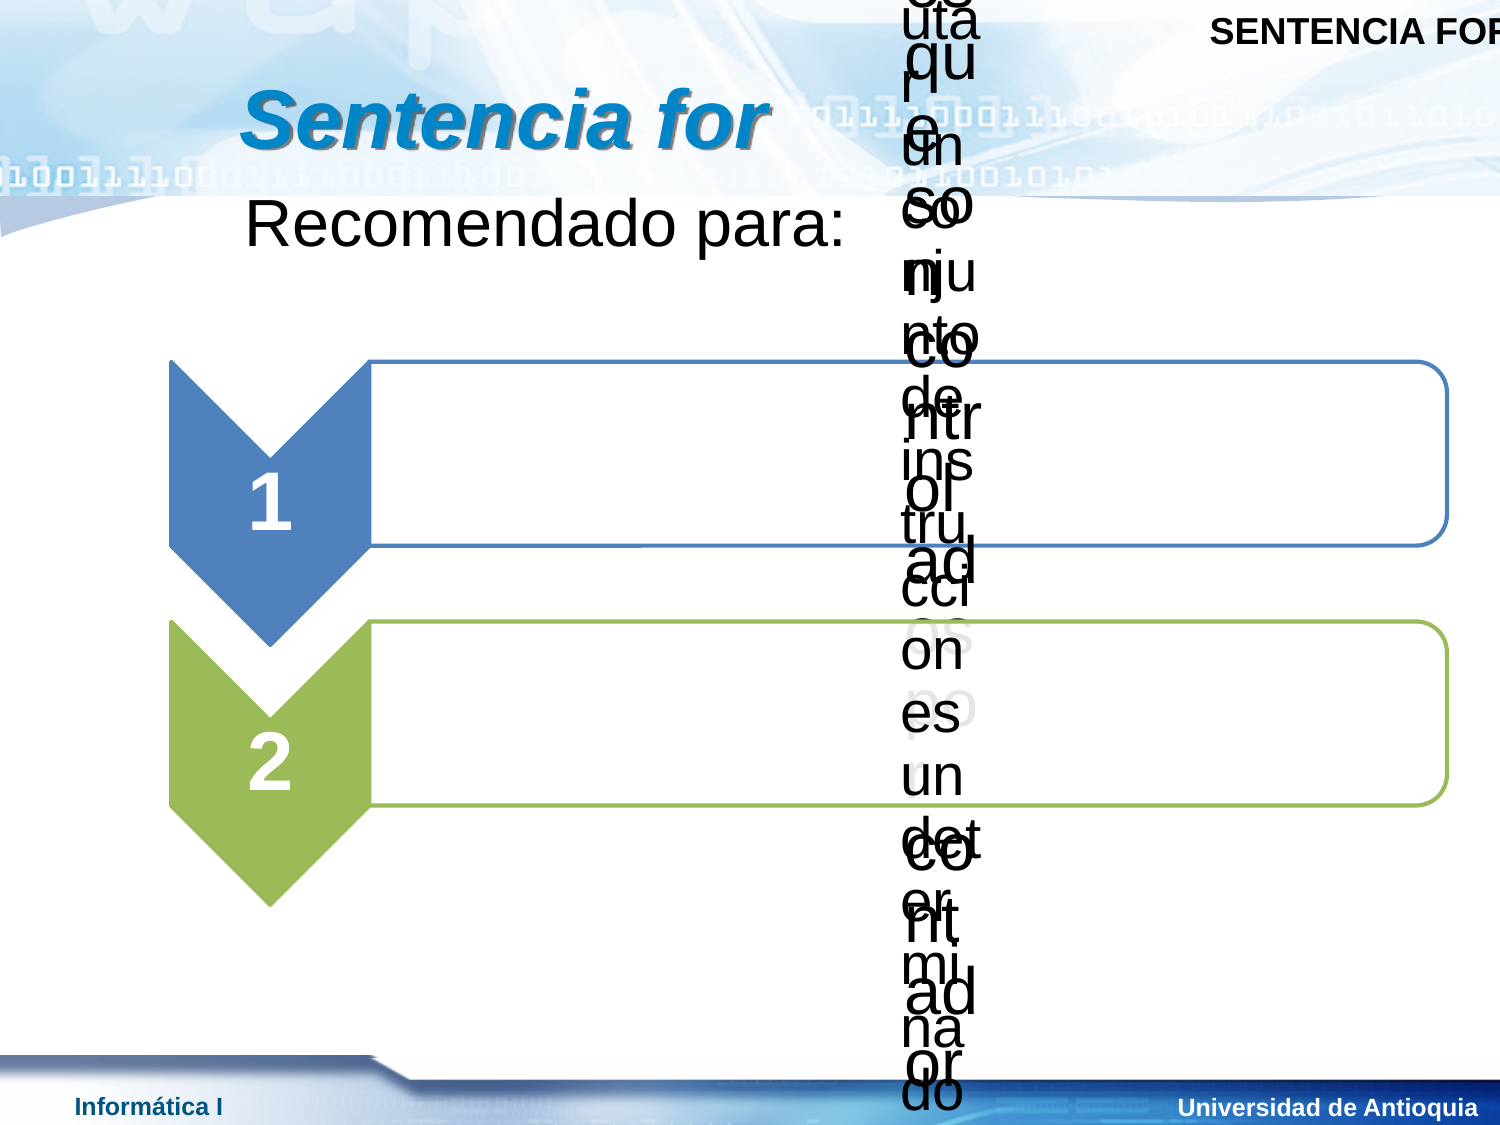

SENTENCIA FOR
# Sentencia for
Recomendado para:
Ciclos que son controlados por contador
1
Ejecutar un conjunto de instrucciones un determinado número de veces
2